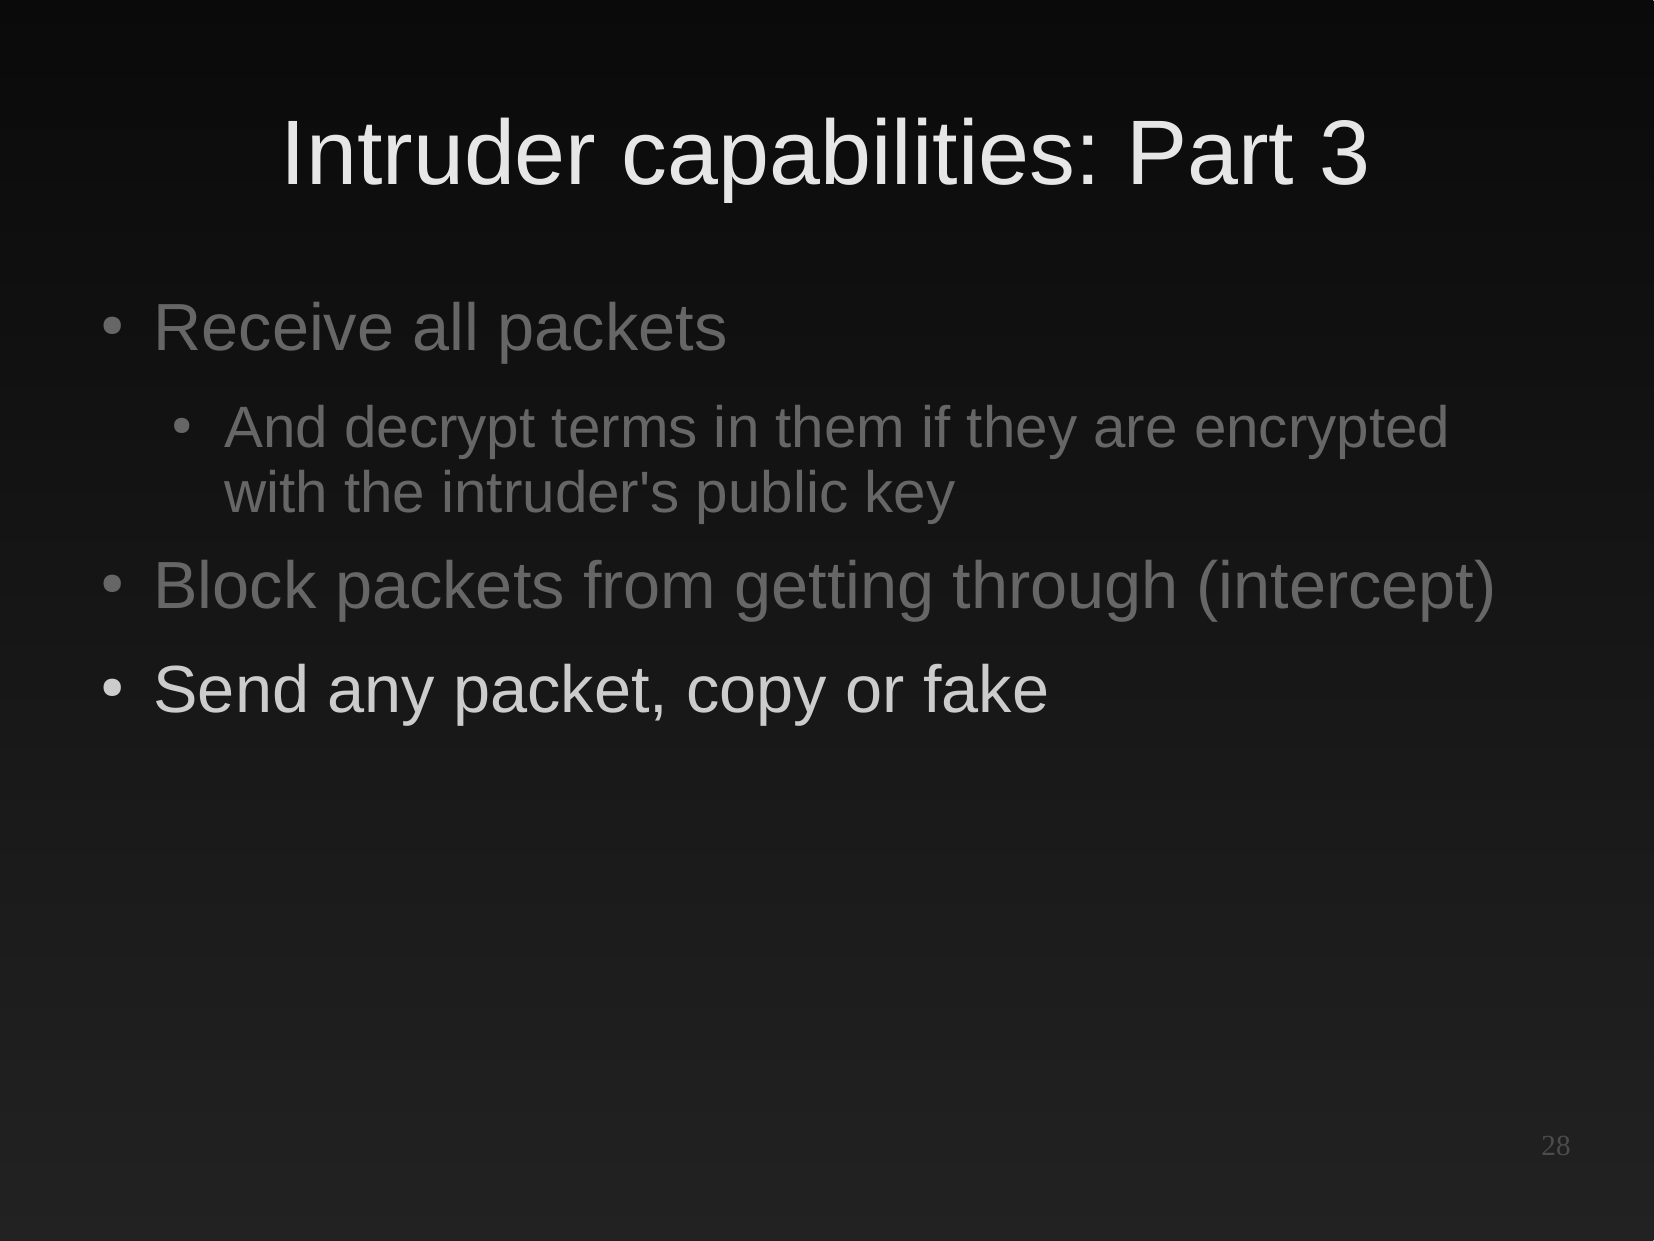

# Intruder capabilities: Part 3
Receive all packets
And decrypt terms in them if they are encrypted with the intruder's public key
Block packets from getting through (intercept)
Send any packet, copy or fake
28